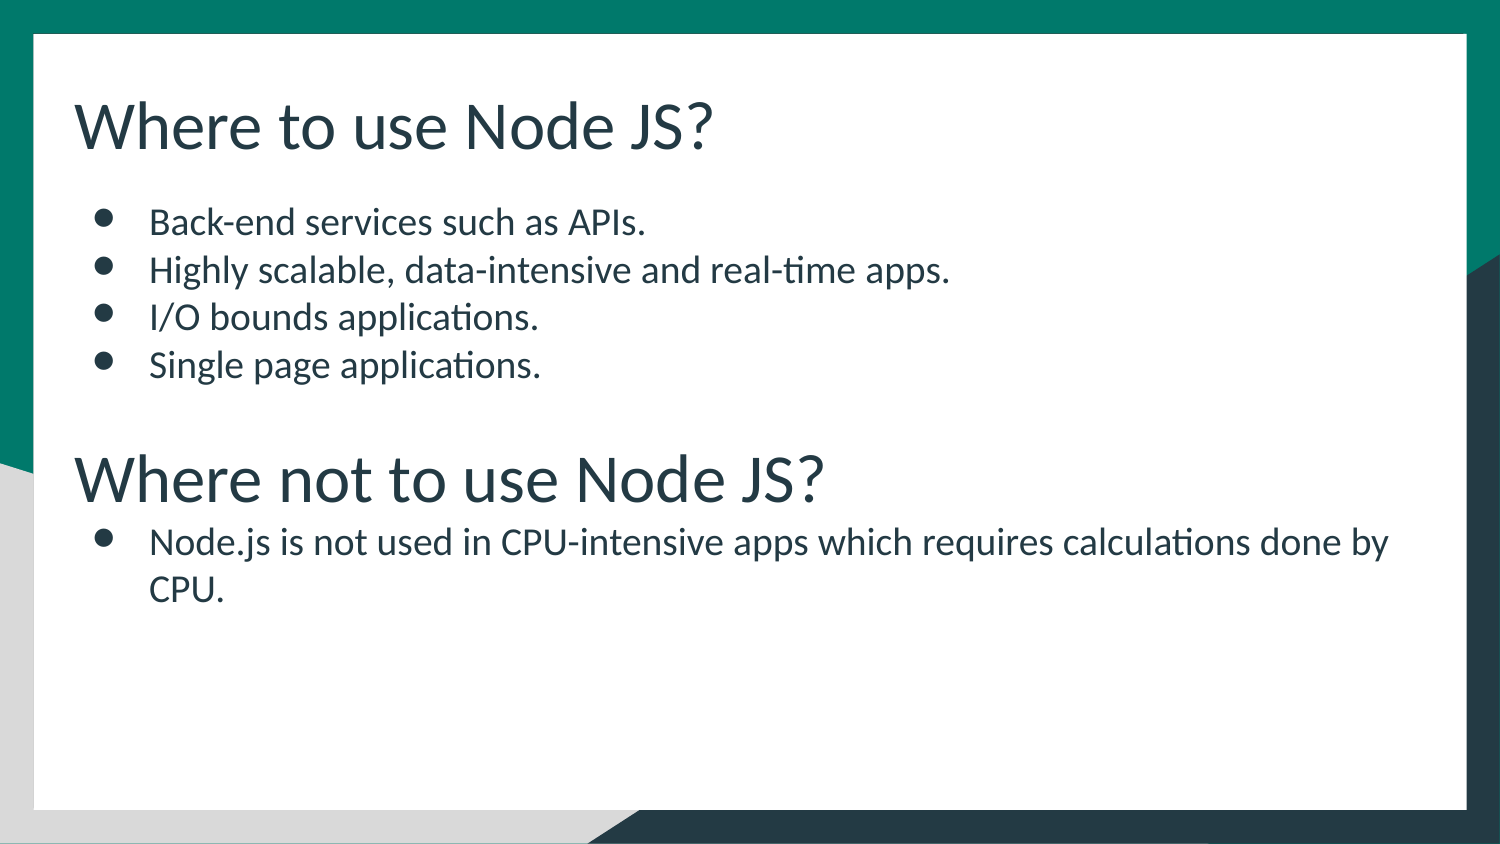

Where to use Node JS?
Back-end services such as APIs.
Highly scalable, data-intensive and real-time apps.
I/O bounds applications.
Single page applications.
Where not to use Node JS?
Node.js is not used in CPU-intensive apps which requires calculations done by CPU.
#